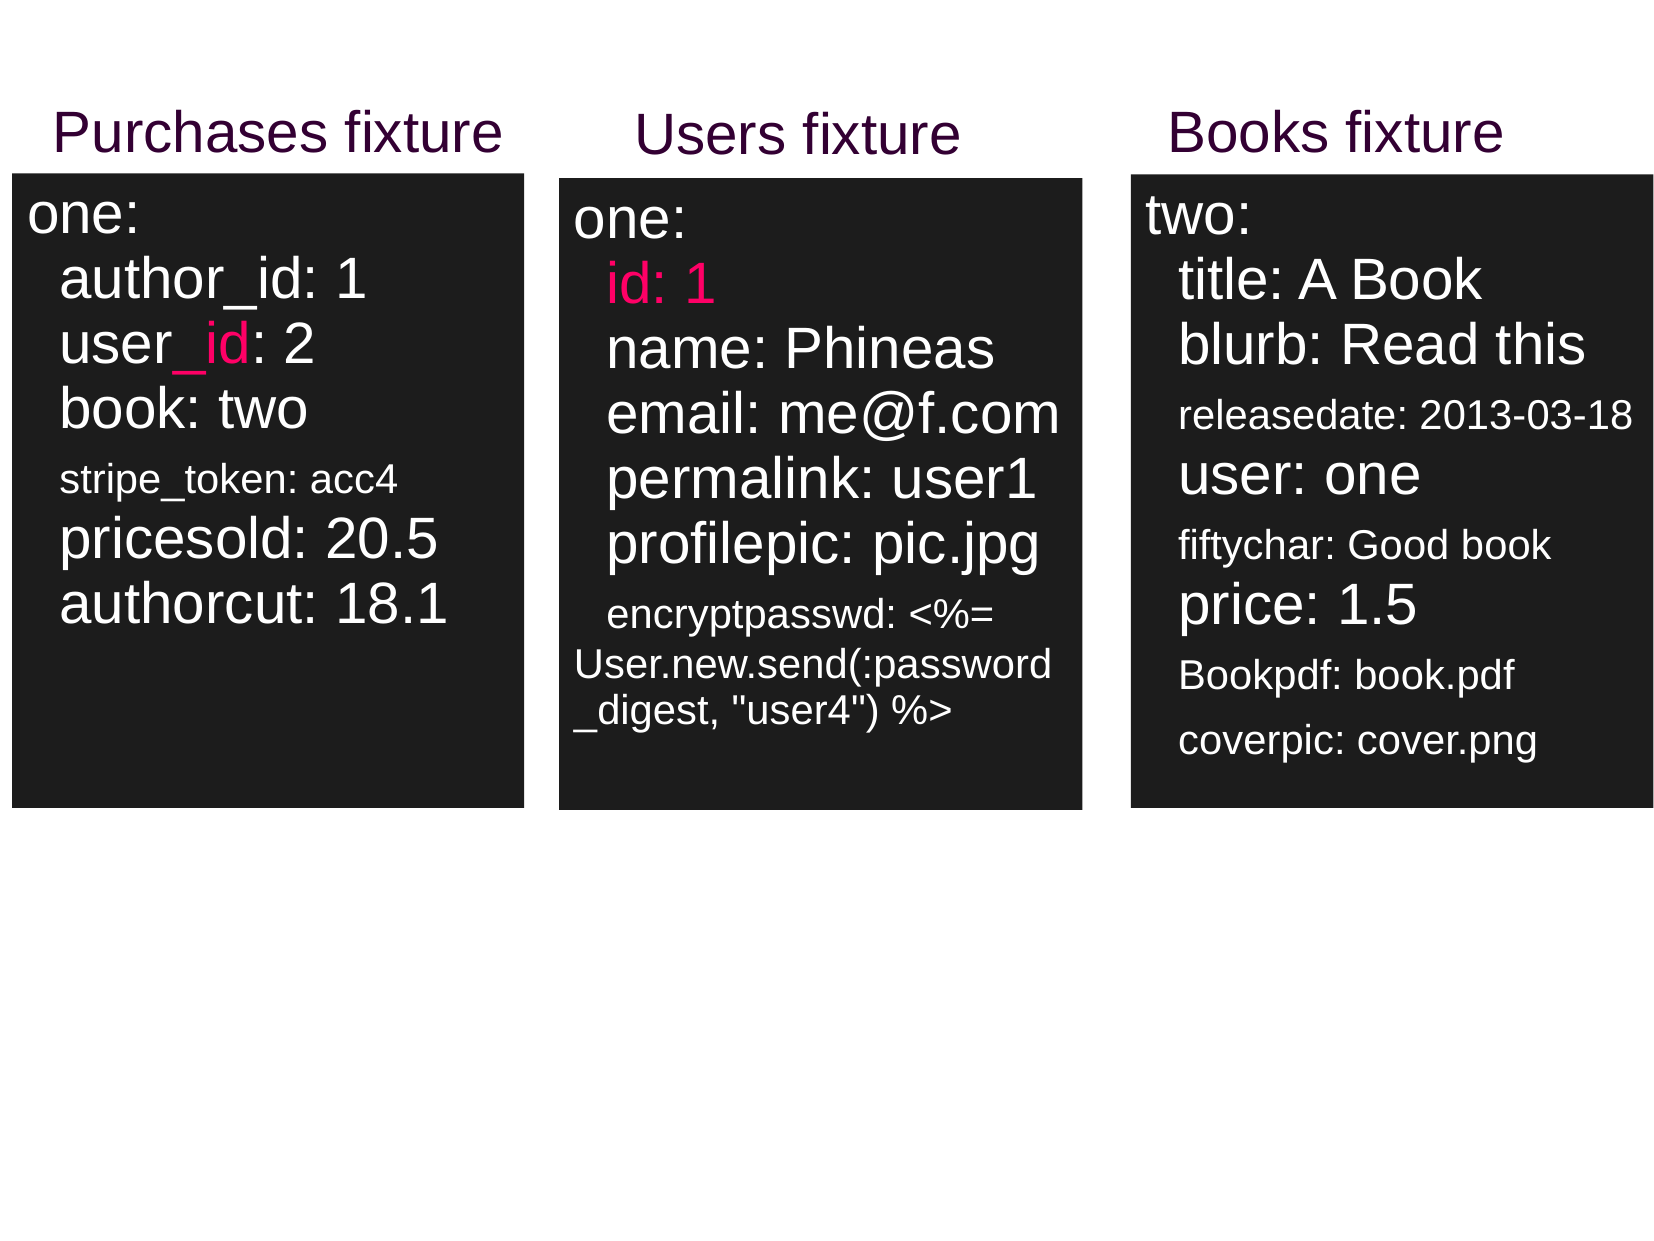

Purchases fixture
Books fixture
Users fixture
one:
 author_id: 1
 user_id: 2
 book: two
 stripe_token: acc4
 pricesold: 20.5
 authorcut: 18.1
two:
 title: A Book
 blurb: Read this
 releasedate: 2013-03-18
 user: one
 fiftychar: Good book
 price: 1.5
 Bookpdf: book.pdf
 coverpic: cover.png
one:
 id: 1
 name: Phineas
 email: me@f.com
 permalink: user1
 profilepic: pic.jpg
 encryptpasswd: <%= User.new.send(:password_digest, "user4") %>